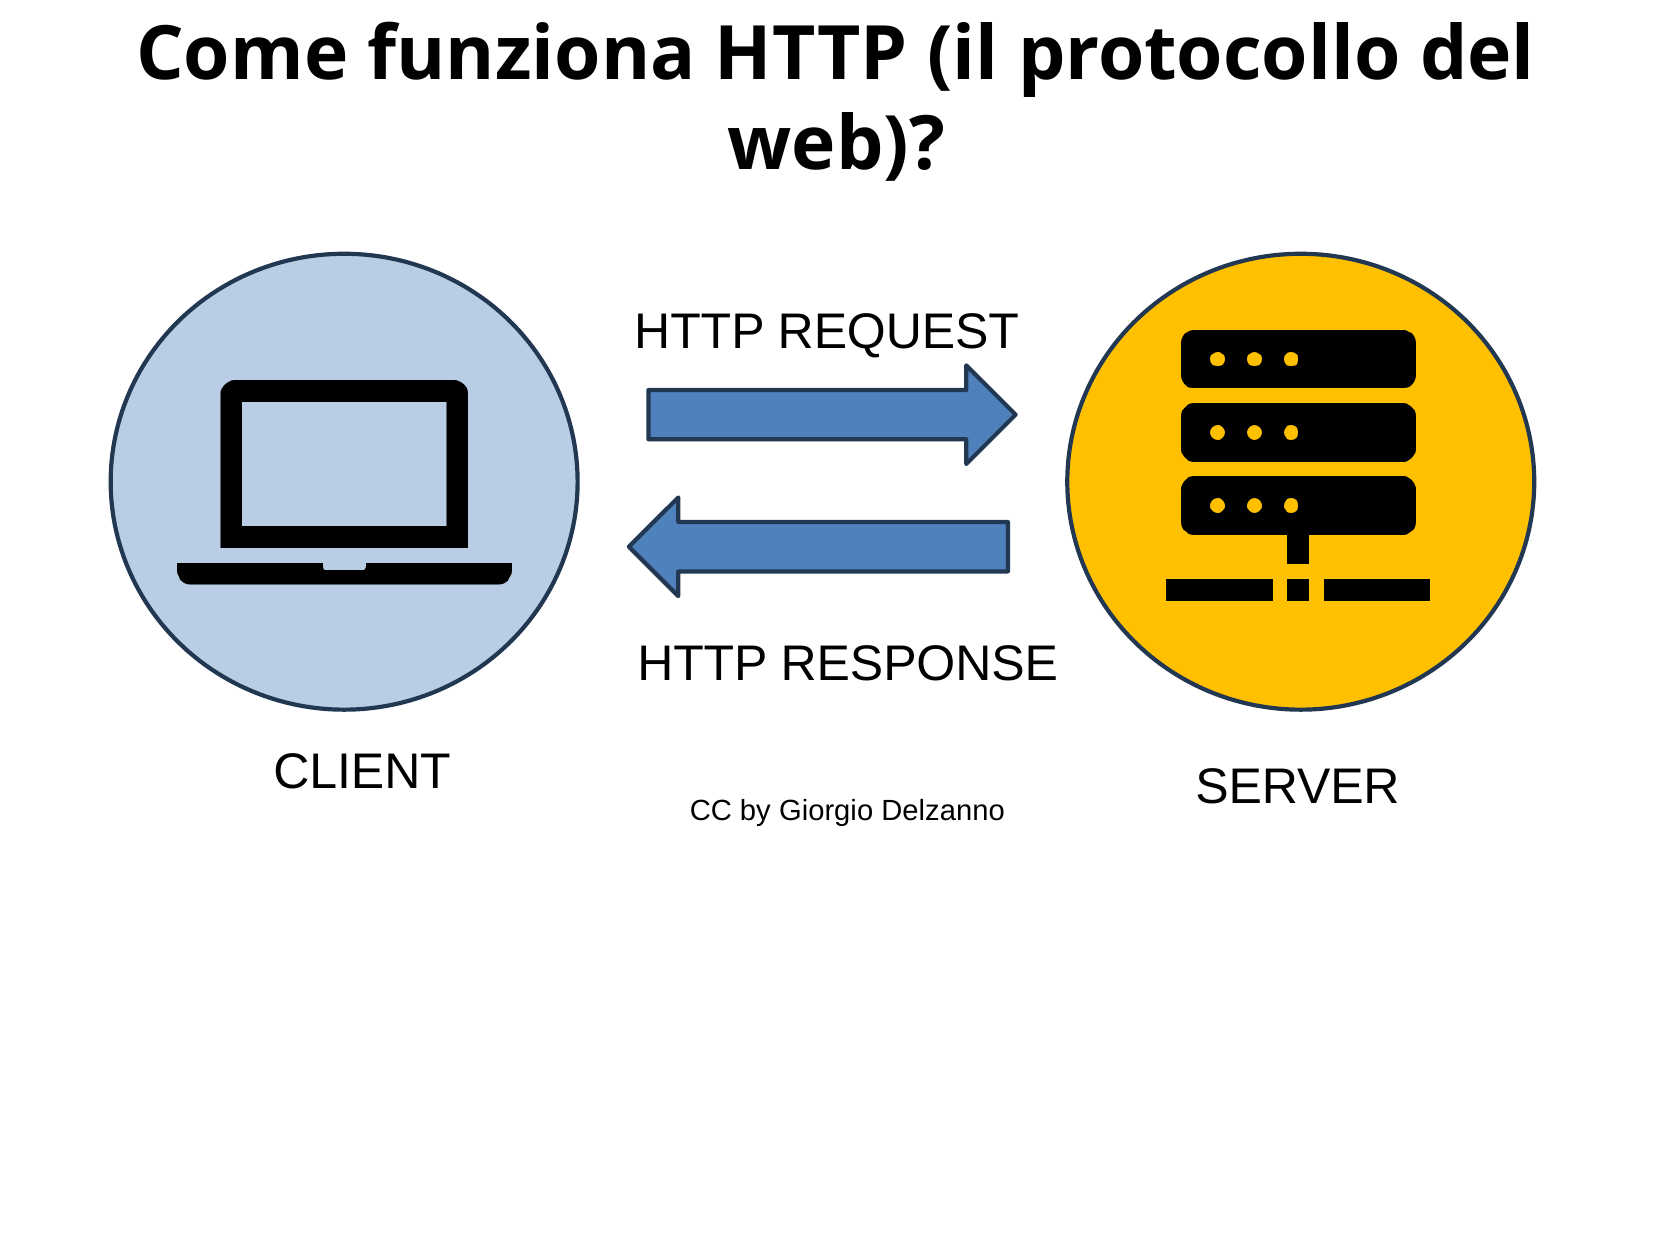

Come funziona HTTP (il protocollo del web)?
HTTP REQUEST
HTTP RESPONSE
CLIENT
SERVER
CC by Giorgio Delzanno